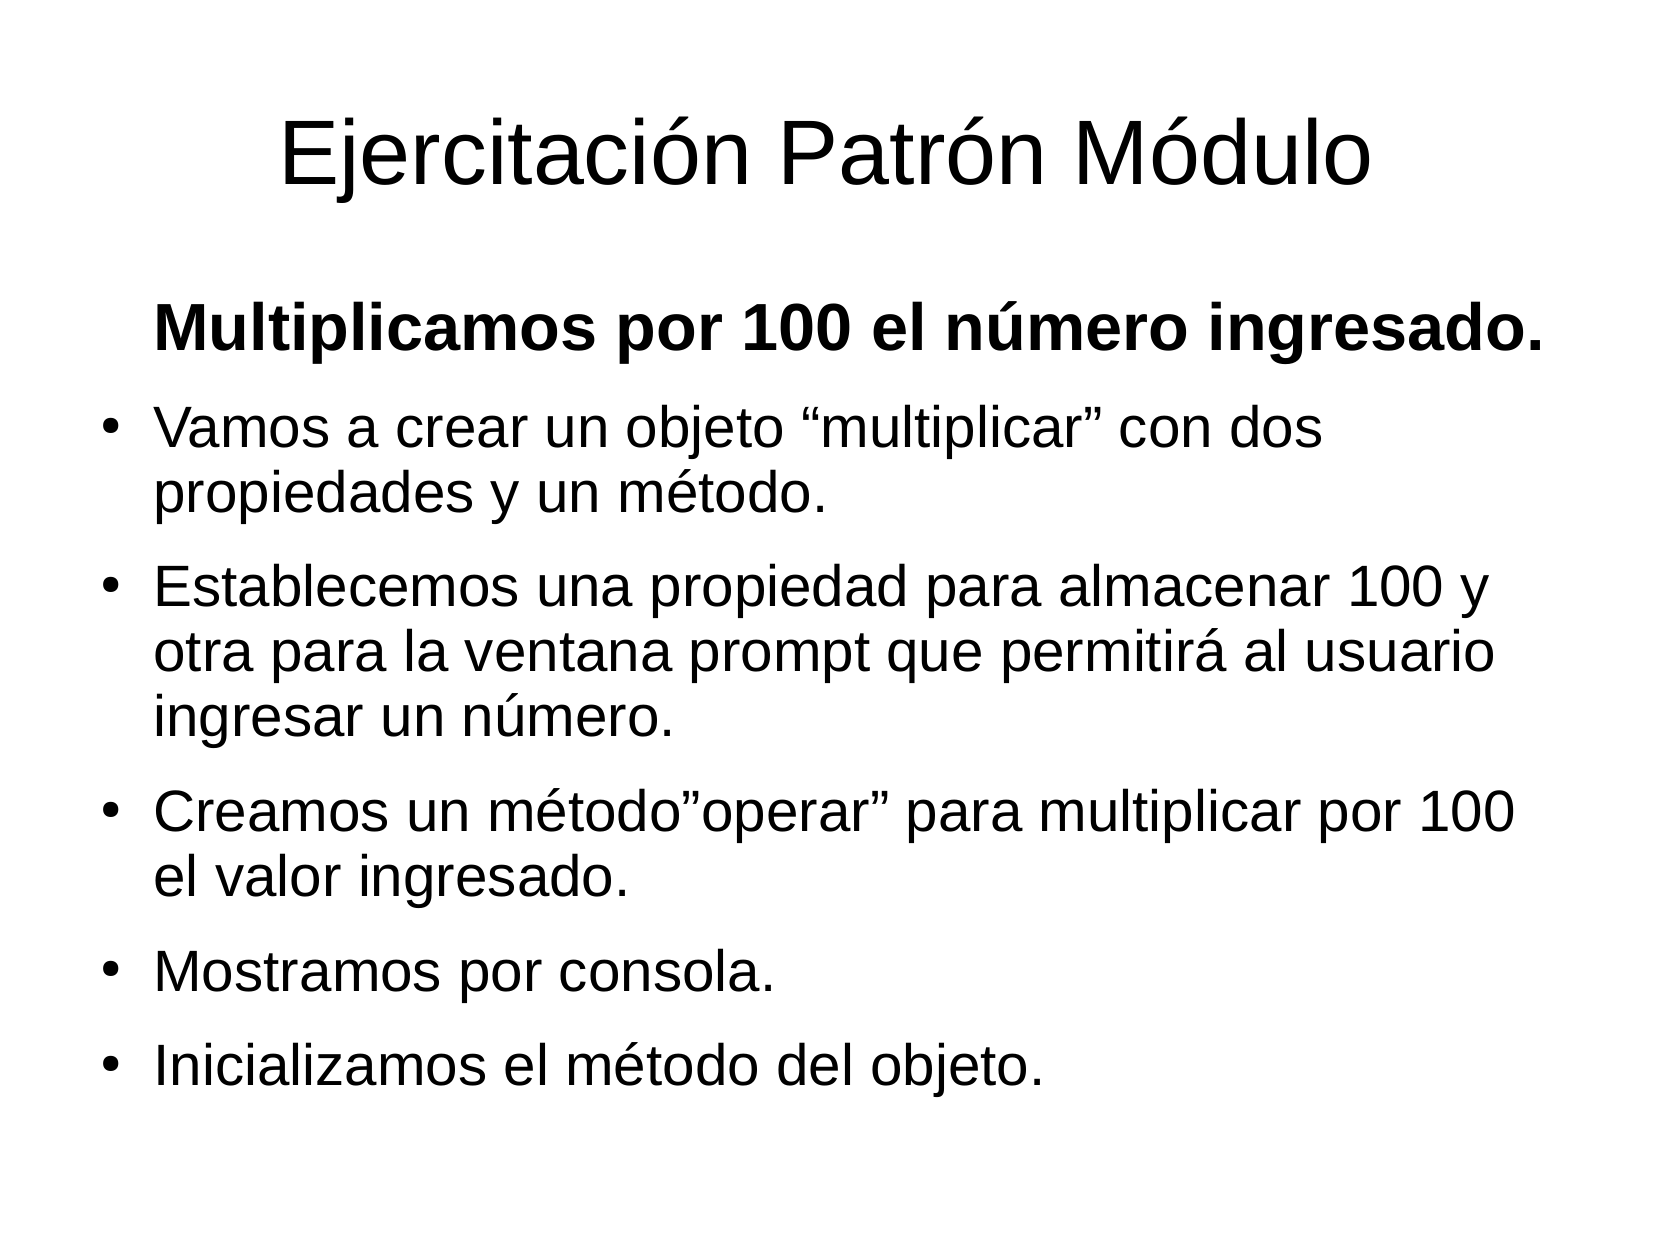

# Ejercitación Patrón Módulo
Multiplicamos por 100 el número ingresado.
Vamos a crear un objeto “multiplicar” con dos propiedades y un método.
Establecemos una propiedad para almacenar 100 y otra para la ventana prompt que permitirá al usuario ingresar un número.
Creamos un método”operar” para multiplicar por 100 el valor ingresado.
Mostramos por consola.
Inicializamos el método del objeto.